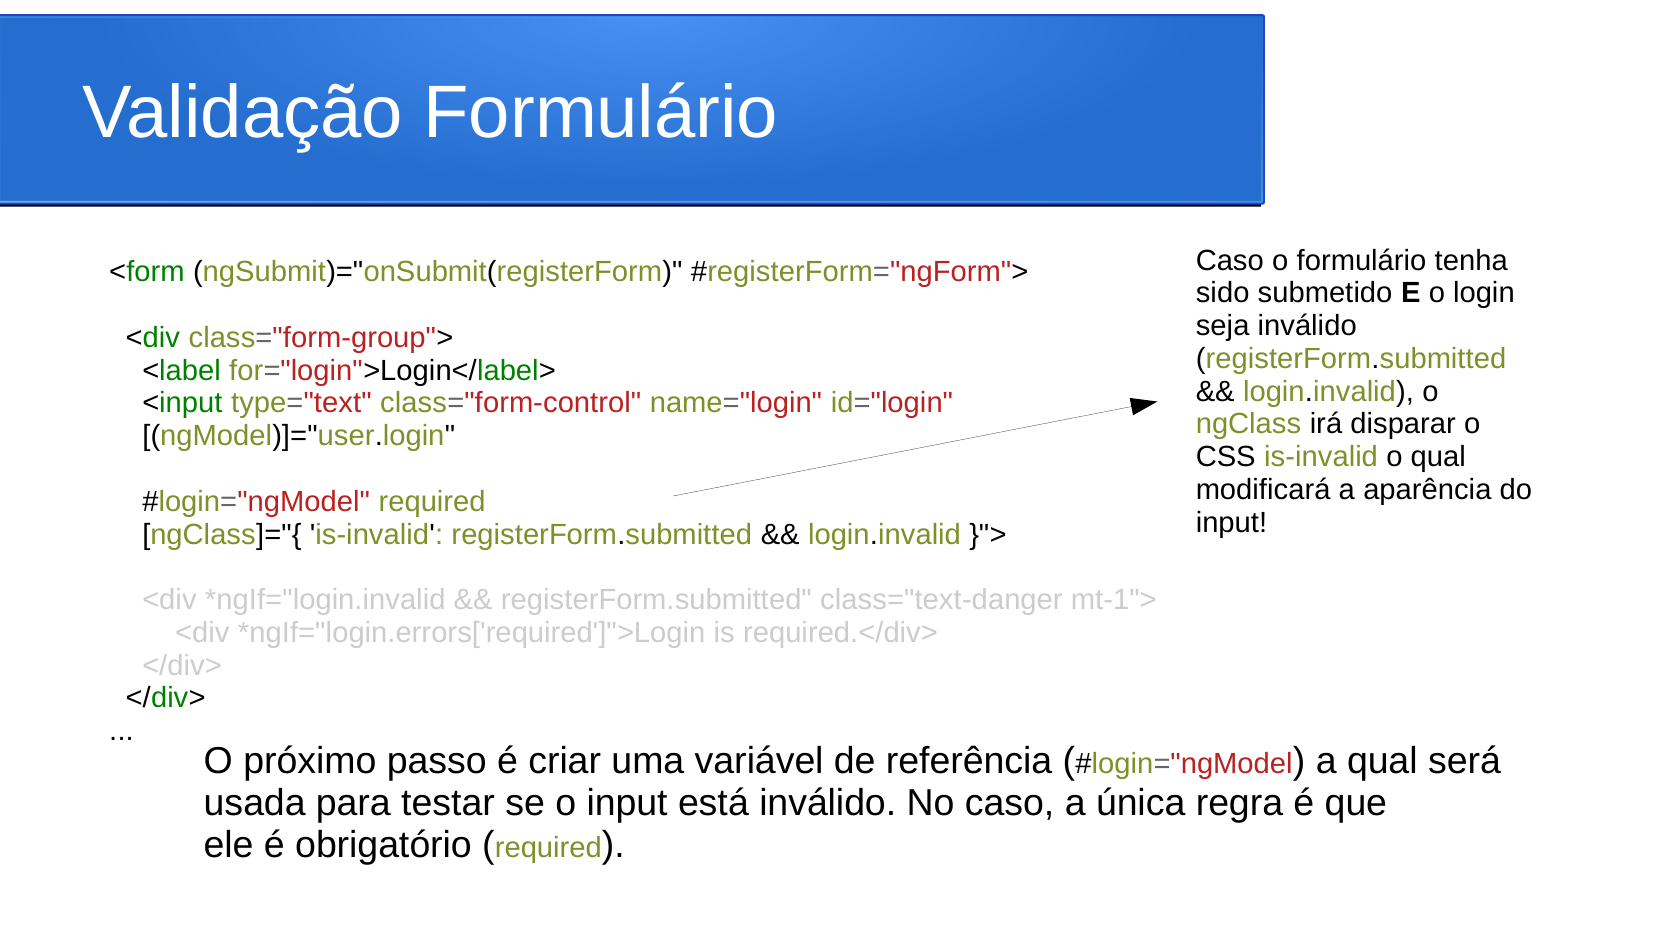

# Validação Formulário
Caso o formulário tenha sido submetido E o login seja inválido (registerForm.submitted && login.invalid), o ngClass irá disparar o CSS is-invalid o qual modificará a aparência do input!
<form (ngSubmit)="onSubmit(registerForm)" #registerForm="ngForm">
 <div class="form-group">
 <label for="login">Login</label>
 <input type="text" class="form-control" name="login" id="login"
 [(ngModel)]="user.login"
 #login="ngModel" required
 [ngClass]="{ 'is-invalid': registerForm.submitted && login.invalid }">
 <div *ngIf="login.invalid && registerForm.submitted" class="text-danger mt-1">
 <div *ngIf="login.errors['required']">Login is required.</div>
 </div>
 </div>
...
O próximo passo é criar uma variável de referência (#login="ngModel) a qual será
usada para testar se o input está inválido. No caso, a única regra é que
ele é obrigatório (required).